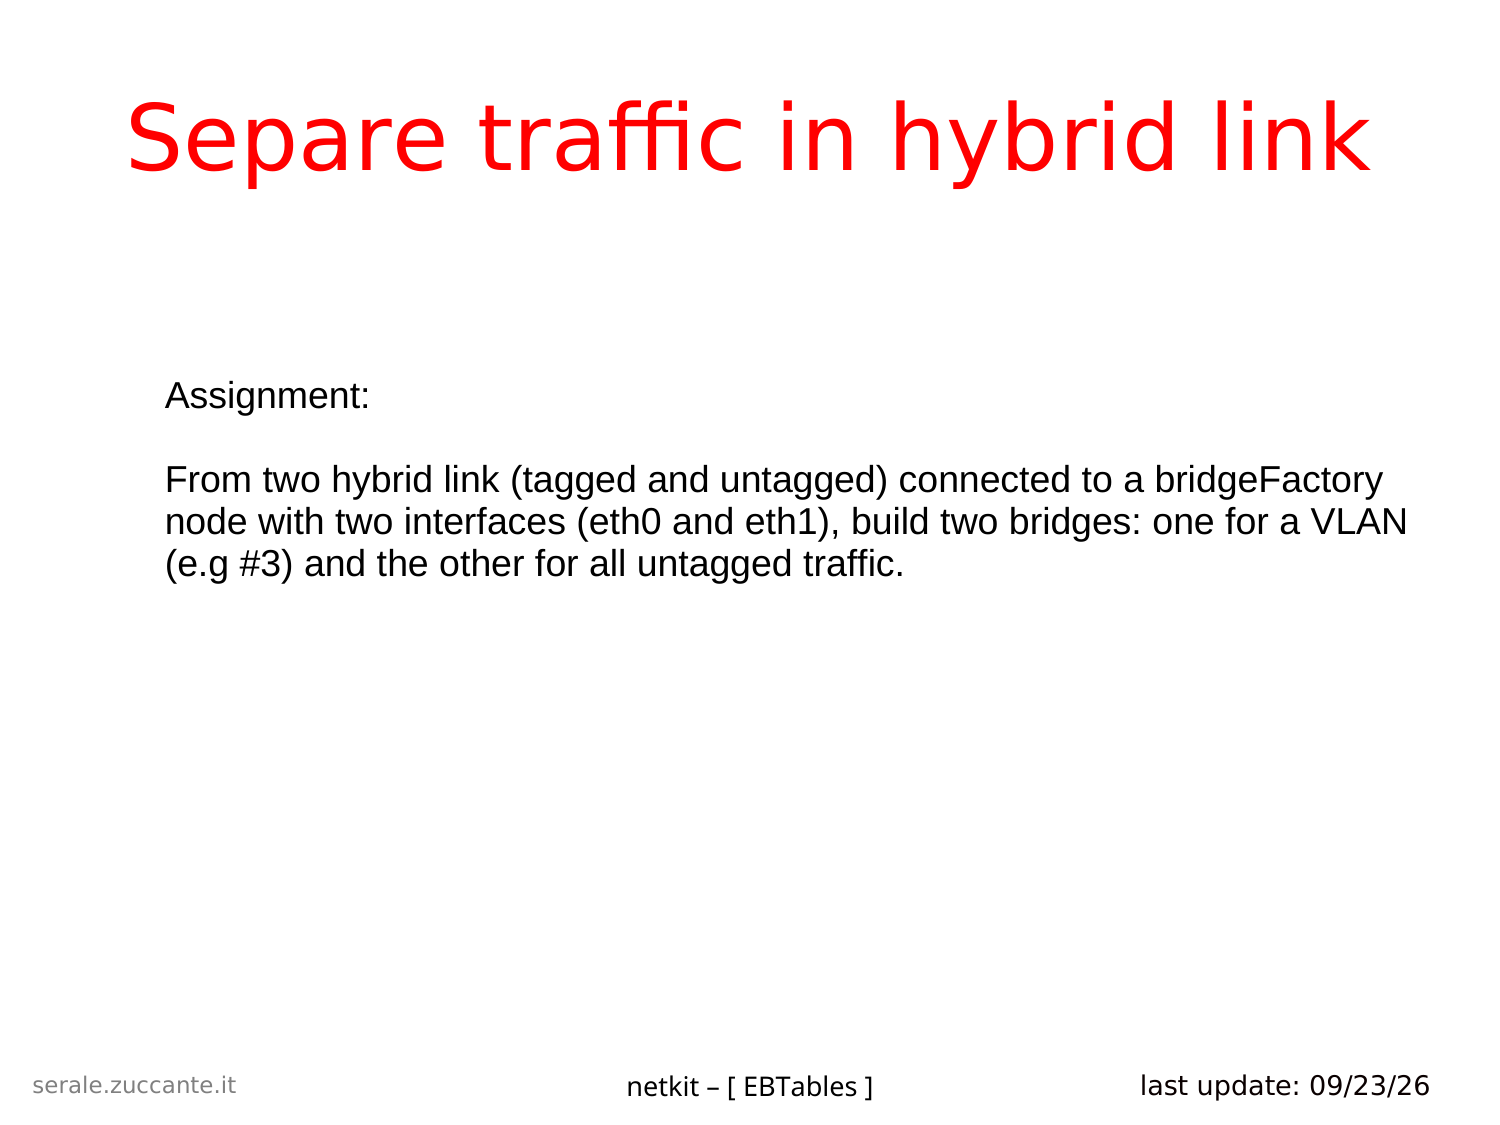

# Separe traffic in hybrid link
Assignment:
From two hybrid link (tagged and untagged) connected to a bridgeFactory
node with two interfaces (eth0 and eth1), build two bridges: one for a VLAN
(e.g #3) and the other for all untagged traffic.
EBTables